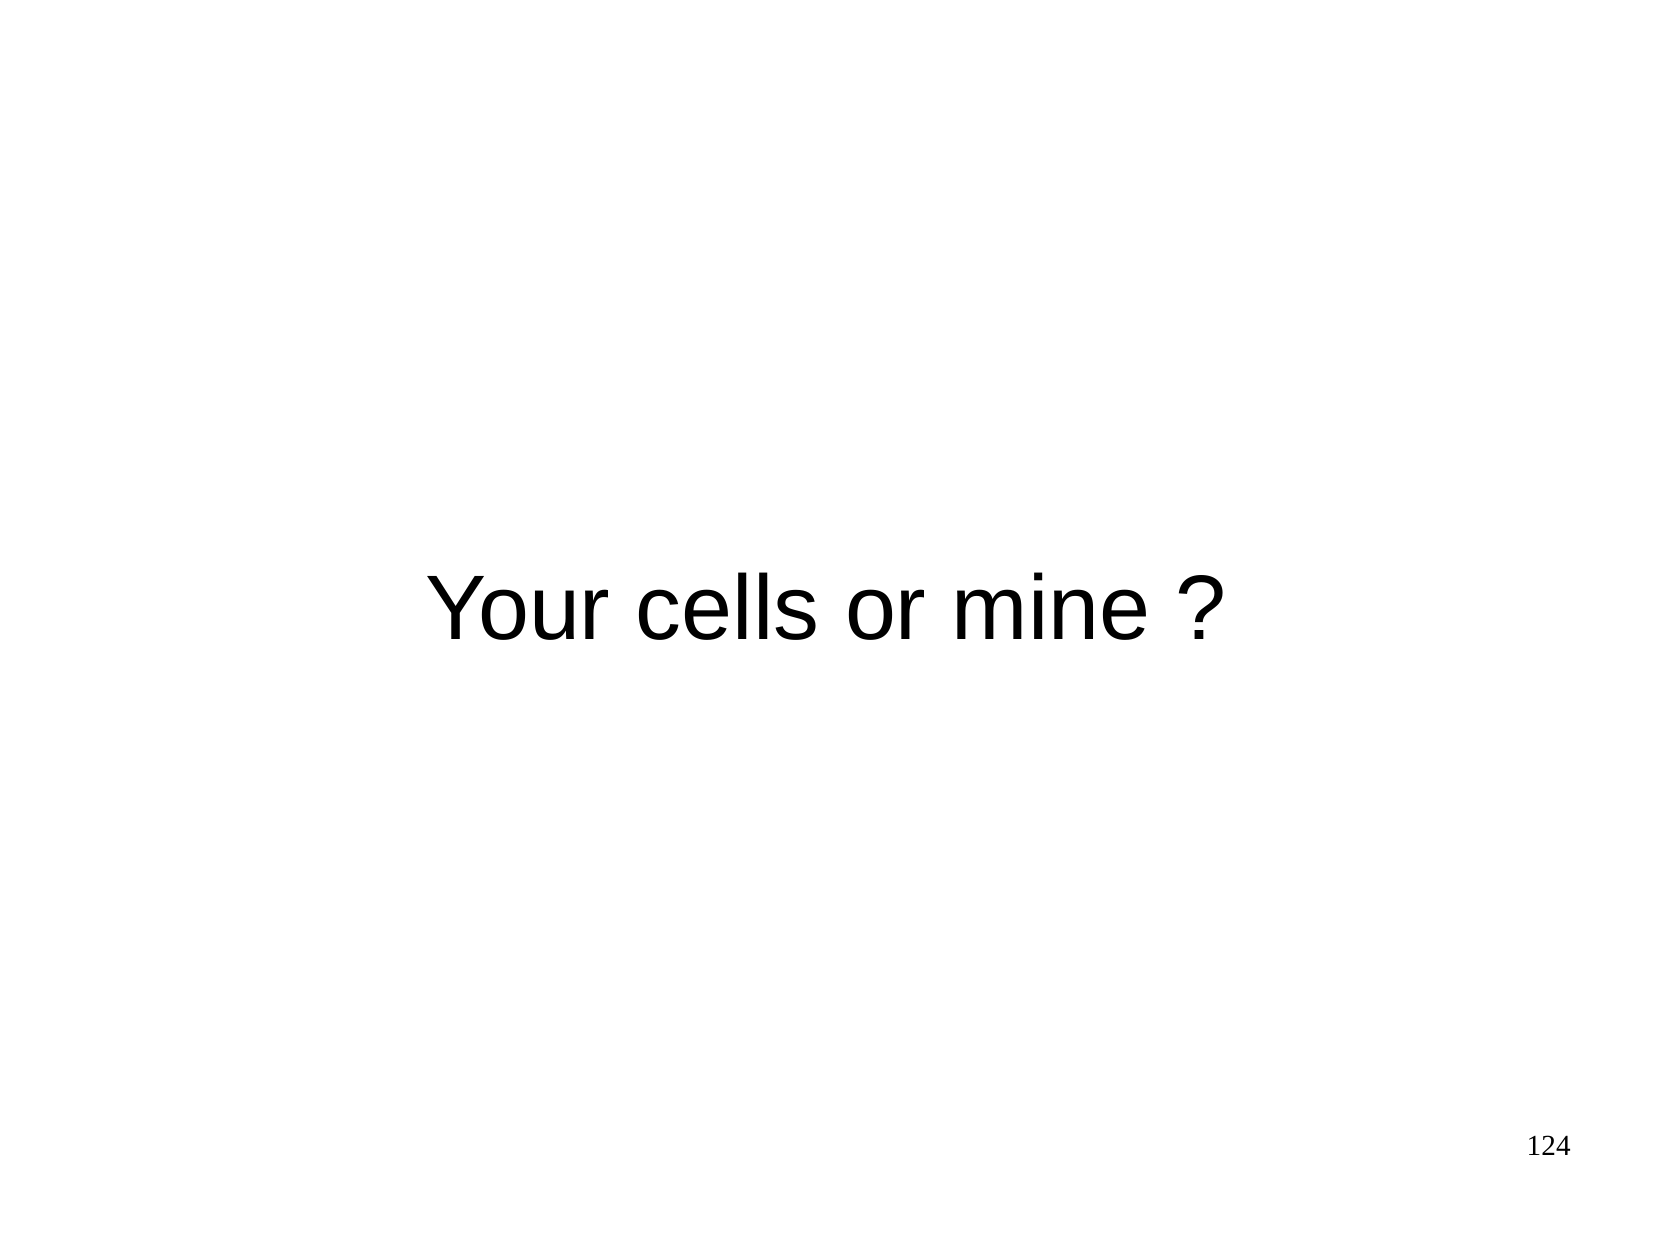

# Your cells or mine ?
124